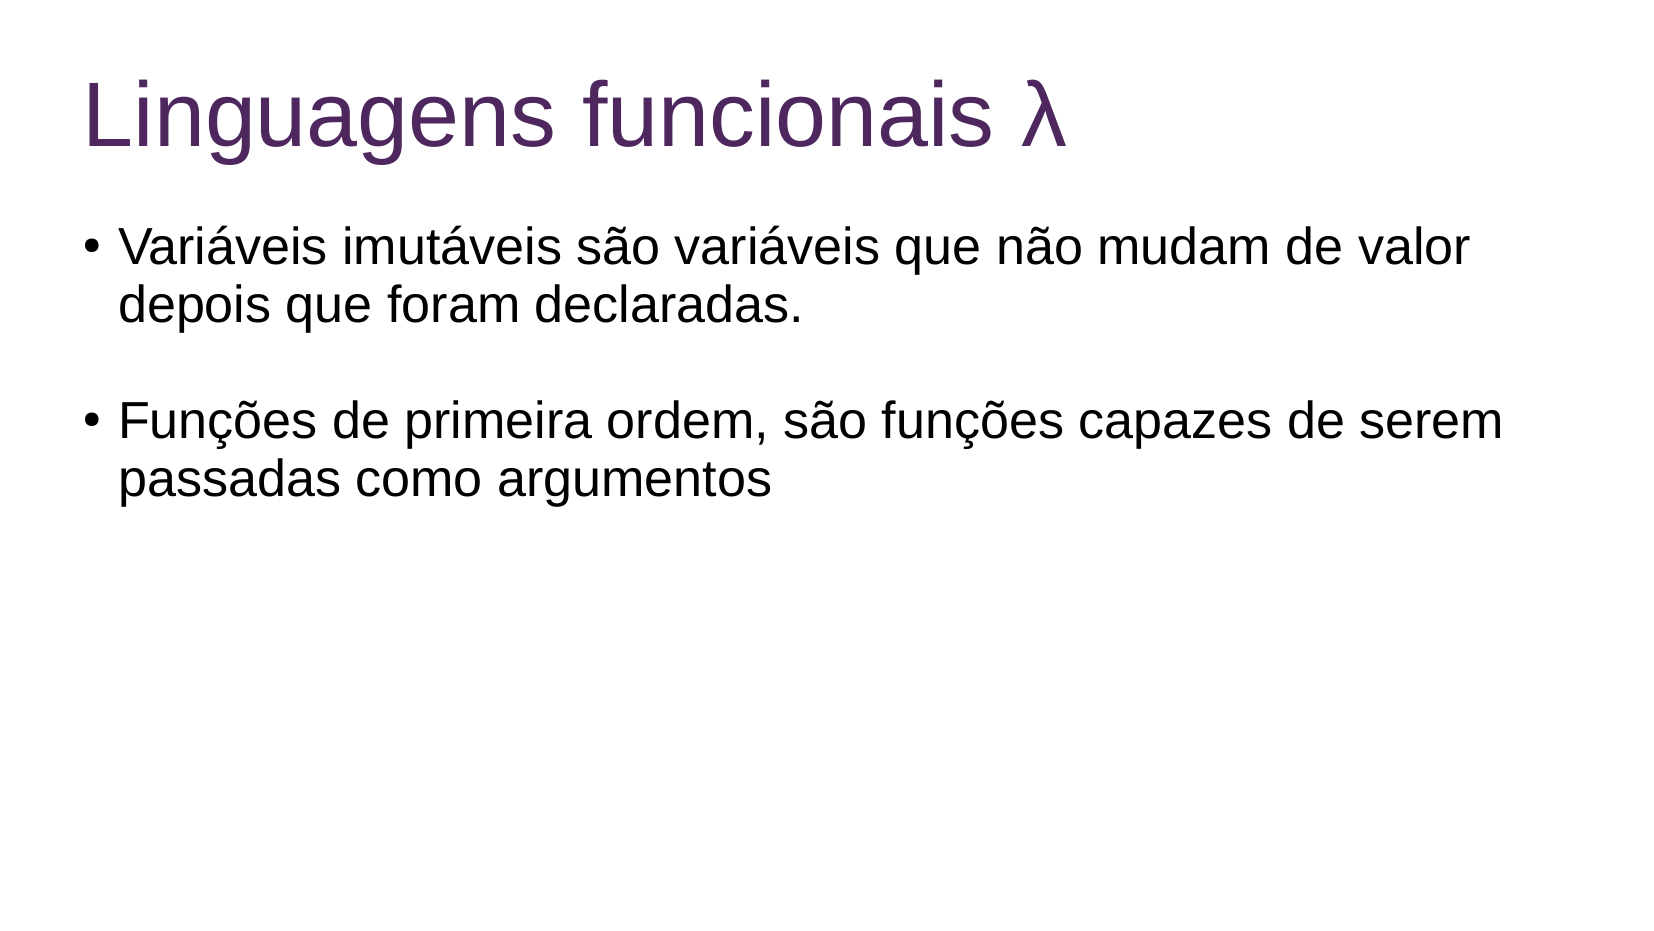

# Linguagens funcionais λ
Variáveis imutáveis são variáveis que não mudam de valor depois que foram declaradas.
Funções de primeira ordem, são funções capazes de serem passadas como argumentos